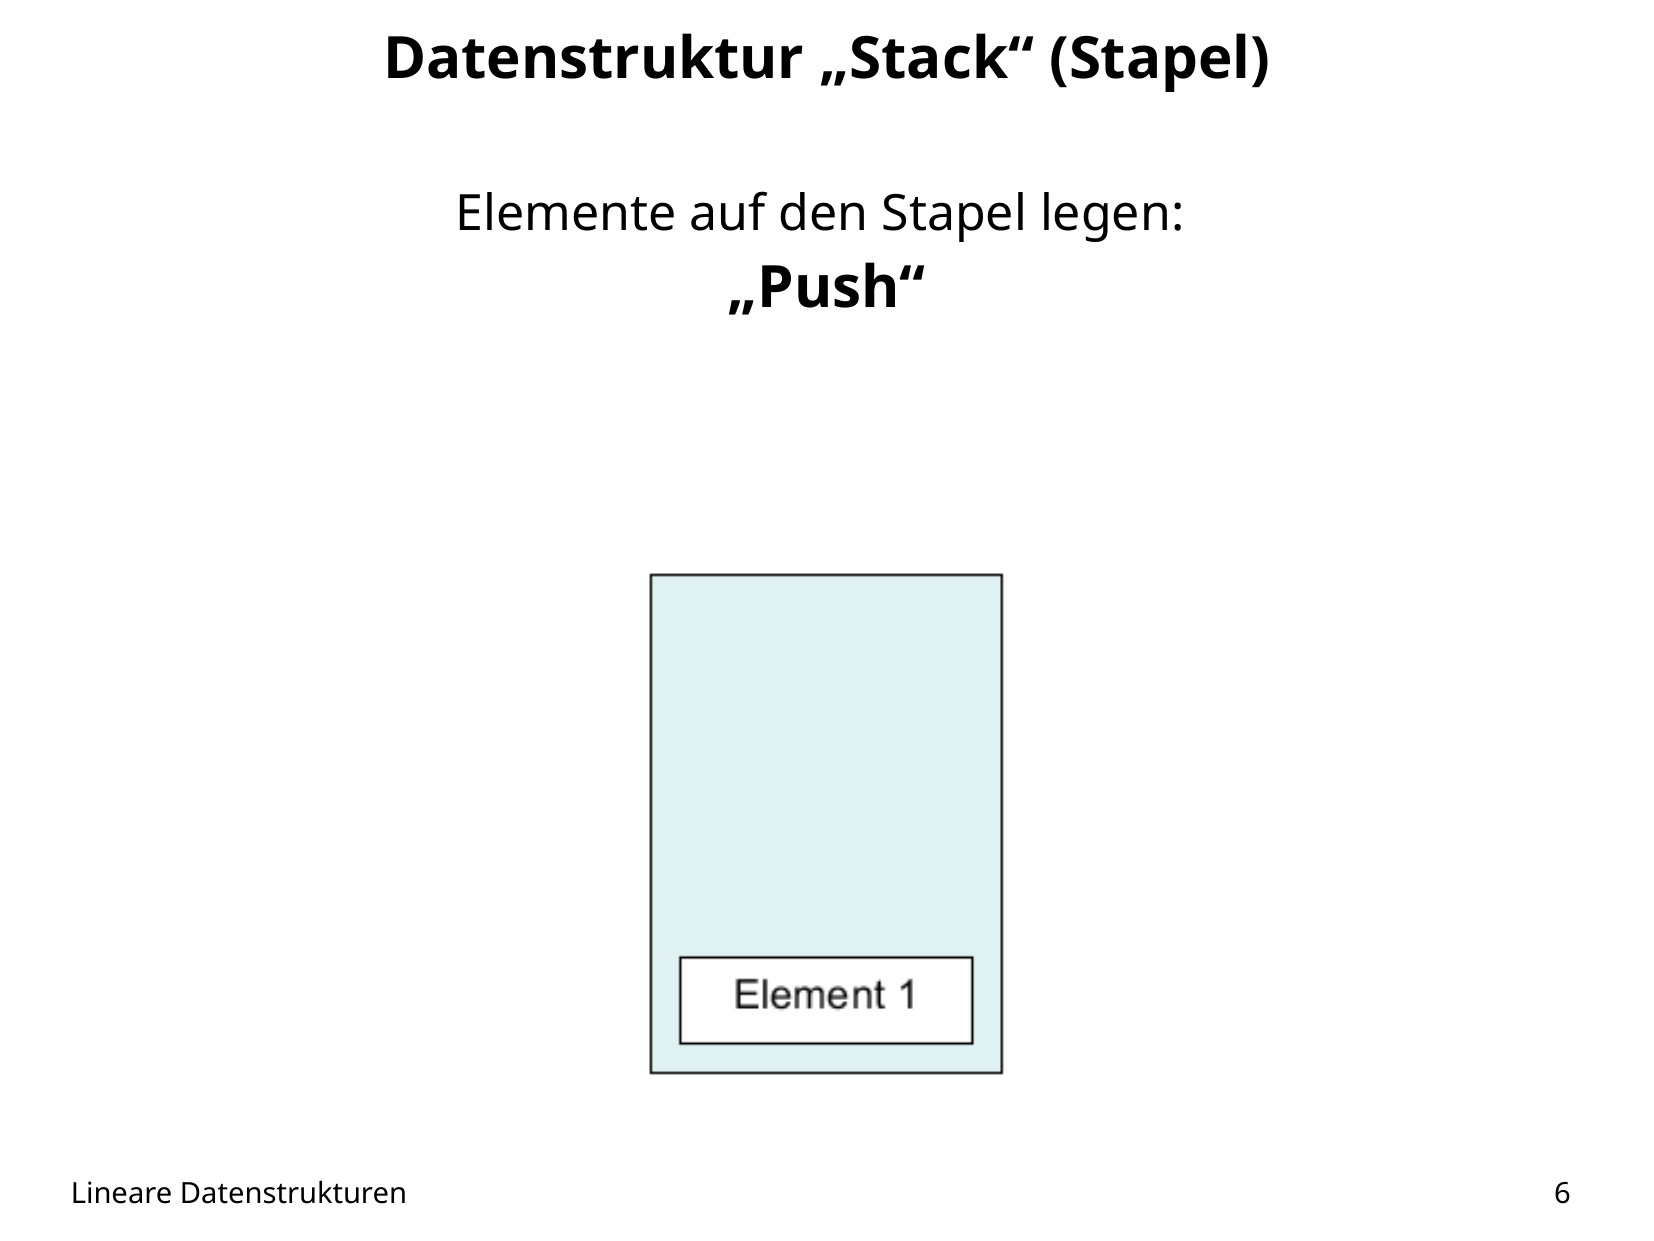

# Datenstruktur „Stack“ (Stapel)
Elemente auf den Stapel legen:
„Push“
Lineare Datenstrukturen
6